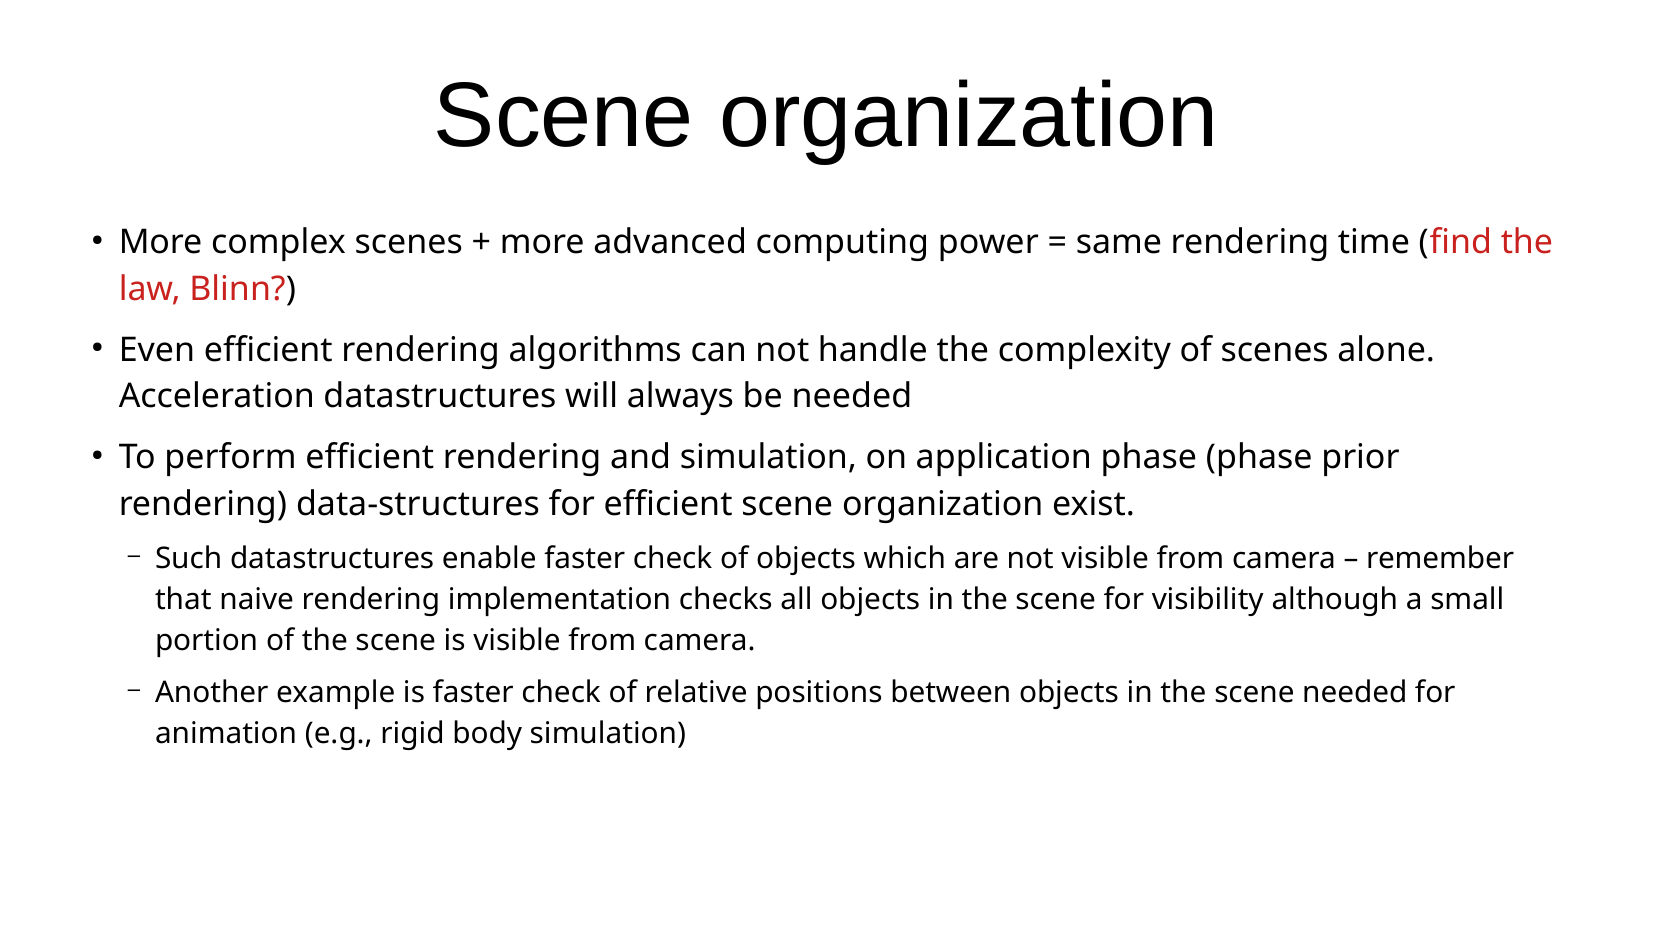

# Scene organization
More complex scenes + more advanced computing power = same rendering time (find the law, Blinn?)
Even efficient rendering algorithms can not handle the complexity of scenes alone. Acceleration datastructures will always be needed
To perform efficient rendering and simulation, on application phase (phase prior rendering) data-structures for efficient scene organization exist.
Such datastructures enable faster check of objects which are not visible from camera – remember that naive rendering implementation checks all objects in the scene for visibility although a small portion of the scene is visible from camera.
Another example is faster check of relative positions between objects in the scene needed for animation (e.g., rigid body simulation)